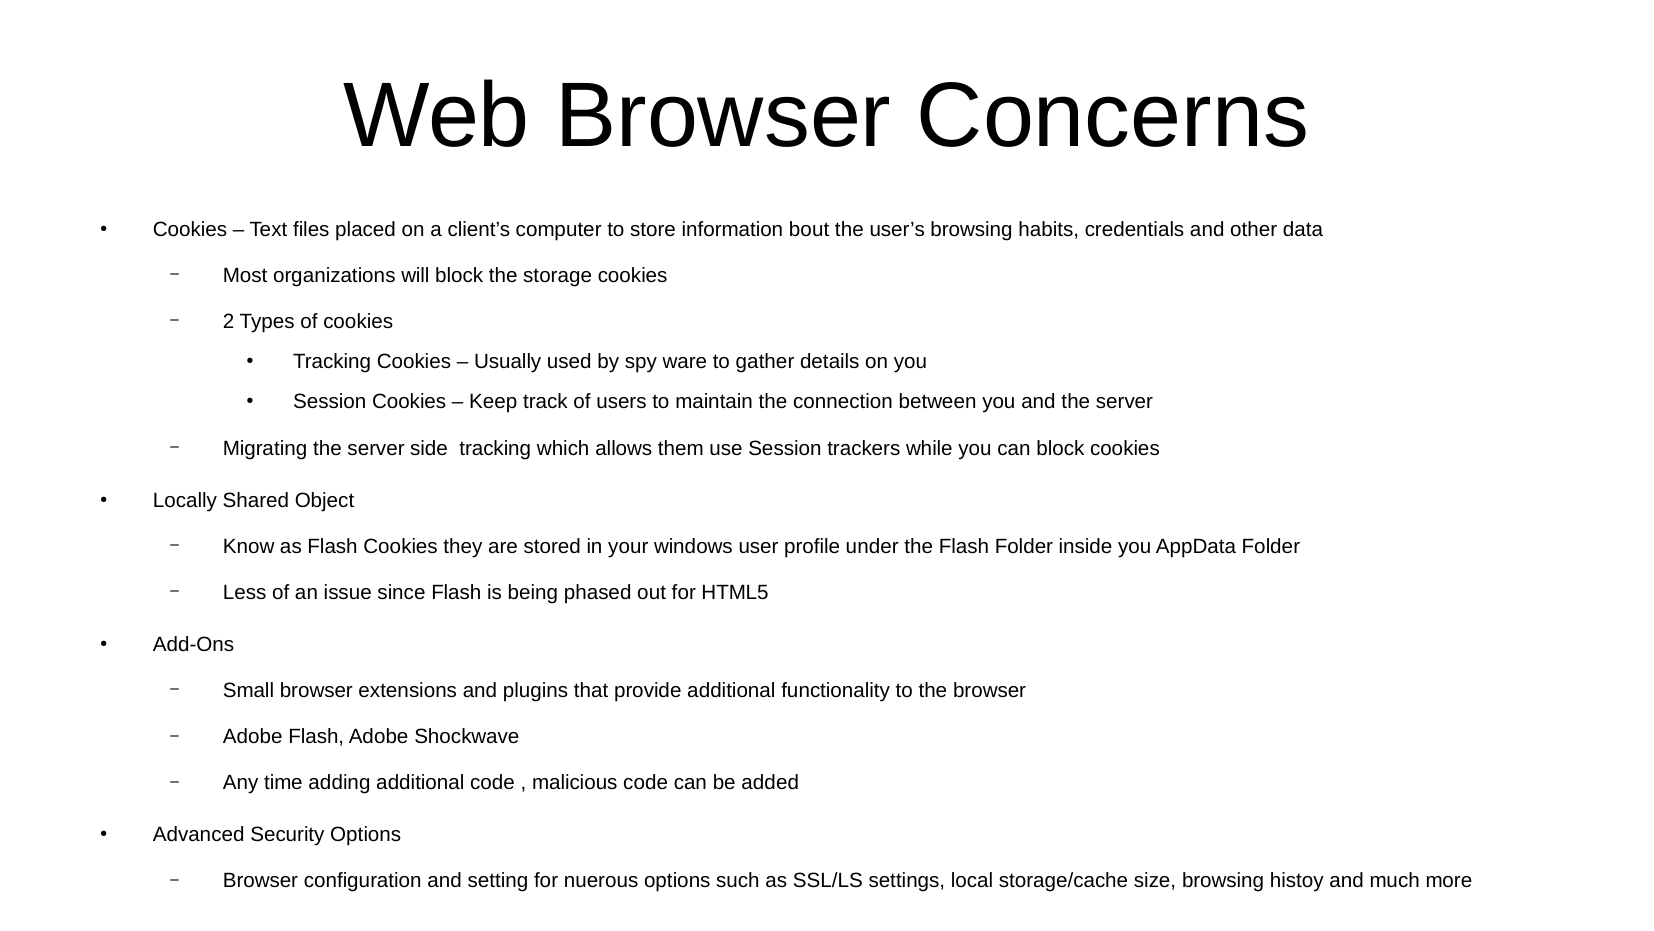

# Web Browser Concerns
Cookies – Text files placed on a client’s computer to store information bout the user’s browsing habits, credentials and other data
Most organizations will block the storage cookies
2 Types of cookies
Tracking Cookies – Usually used by spy ware to gather details on you
Session Cookies – Keep track of users to maintain the connection between you and the server
Migrating the server side tracking which allows them use Session trackers while you can block cookies
Locally Shared Object
Know as Flash Cookies they are stored in your windows user profile under the Flash Folder inside you AppData Folder
Less of an issue since Flash is being phased out for HTML5
Add-Ons
Small browser extensions and plugins that provide additional functionality to the browser
Adobe Flash, Adobe Shockwave
Any time adding additional code , malicious code can be added
Advanced Security Options
Browser configuration and setting for nuerous options such as SSL/LS settings, local storage/cache size, browsing histoy and much more